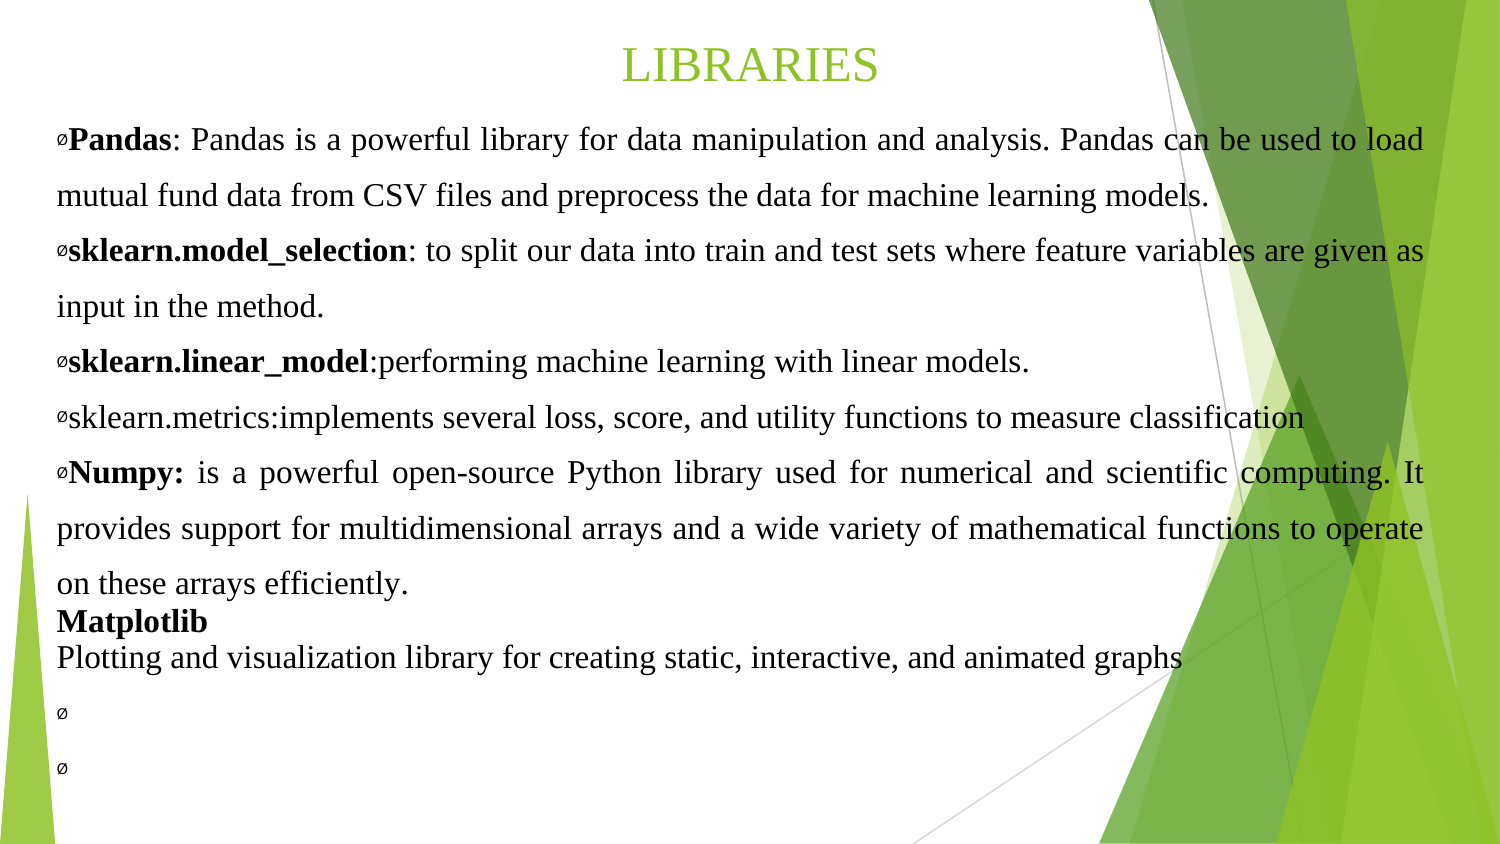

# LIBRARIES
Pandas: Pandas is a powerful library for data manipulation and analysis. Pandas can be used to load mutual fund data from CSV files and preprocess the data for machine learning models.
sklearn.model_selection: to split our data into train and test sets where feature variables are given as input in the method.
sklearn.linear_model:performing machine learning with linear models.
sklearn.metrics:implements several loss, score, and utility functions to measure classification
Numpy: is a powerful open-source Python library used for numerical and scientific computing. It provides support for multidimensional arrays and a wide variety of mathematical functions to operate on these arrays efficiently.
Matplotlib
Plotting and visualization library for creating static, interactive, and animated graphs